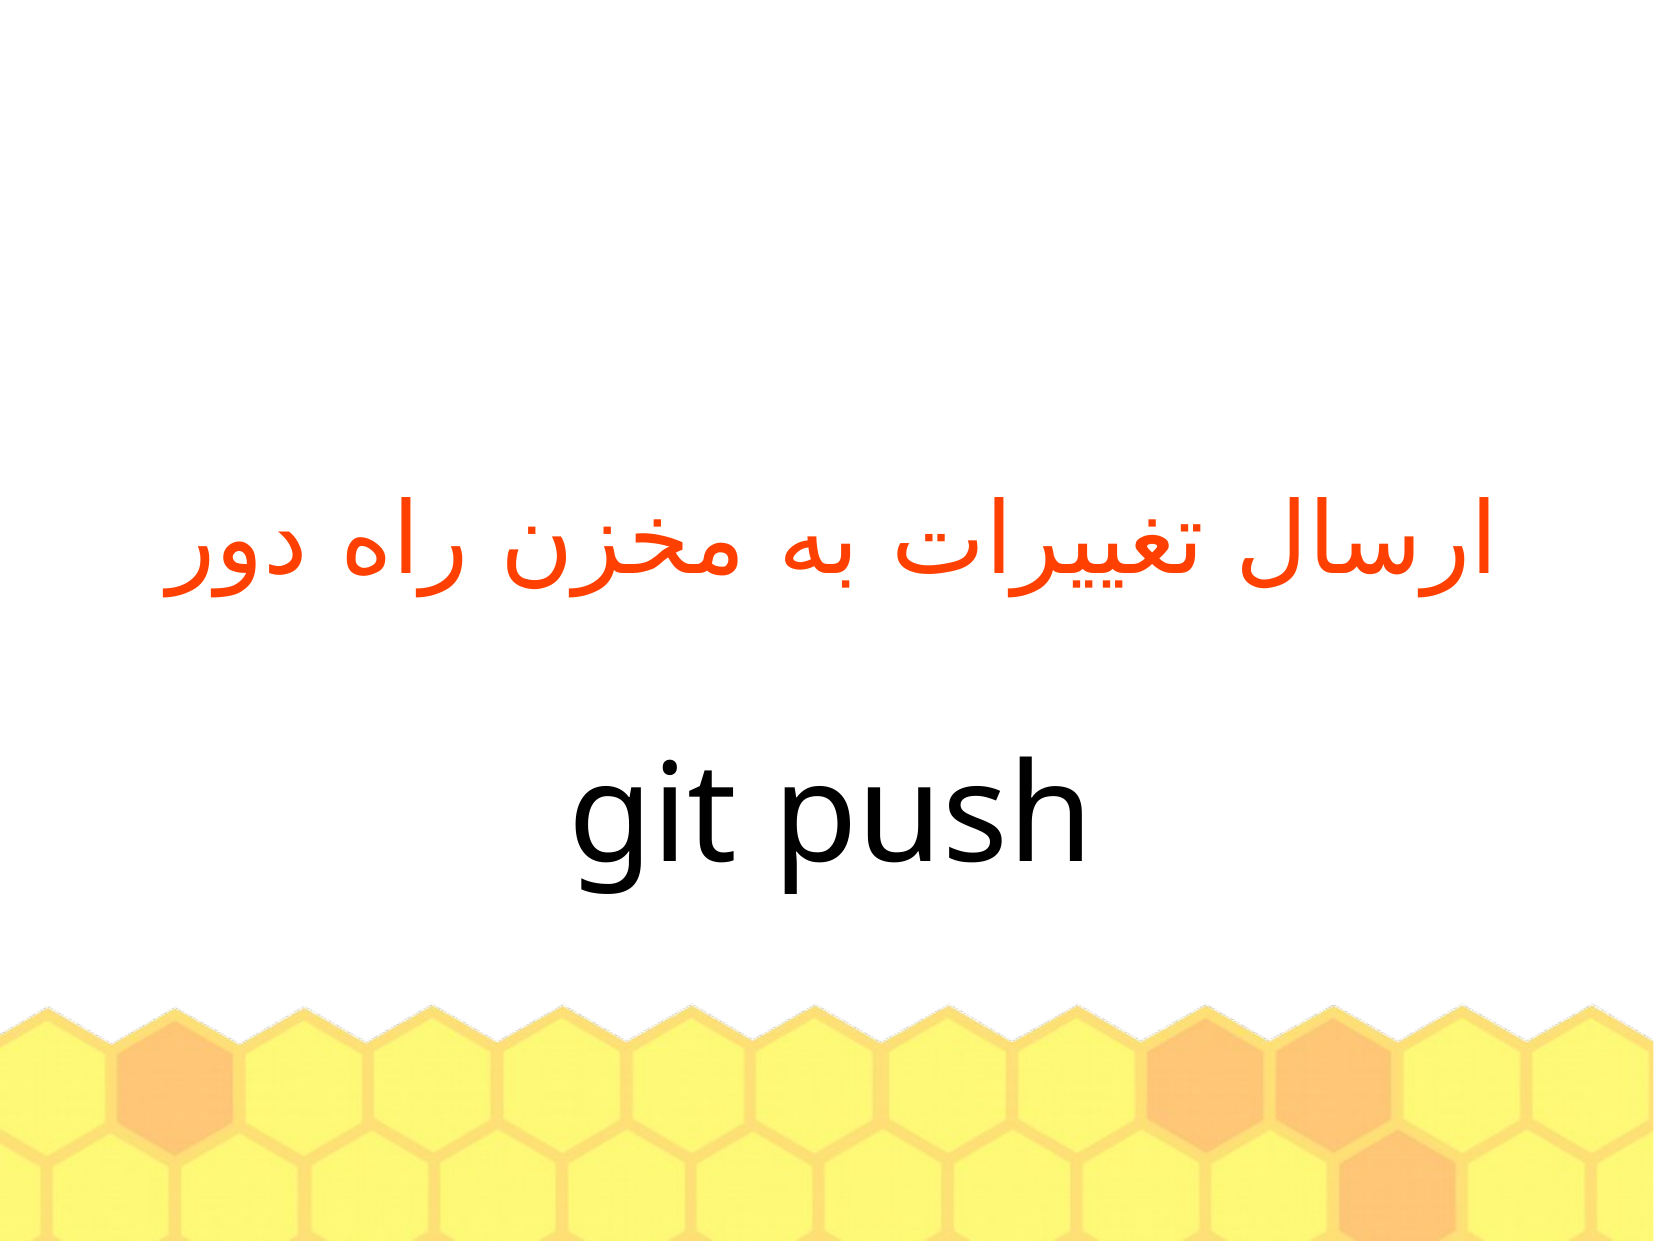

# ارسال تغییرات به مخزن راه دور
git push